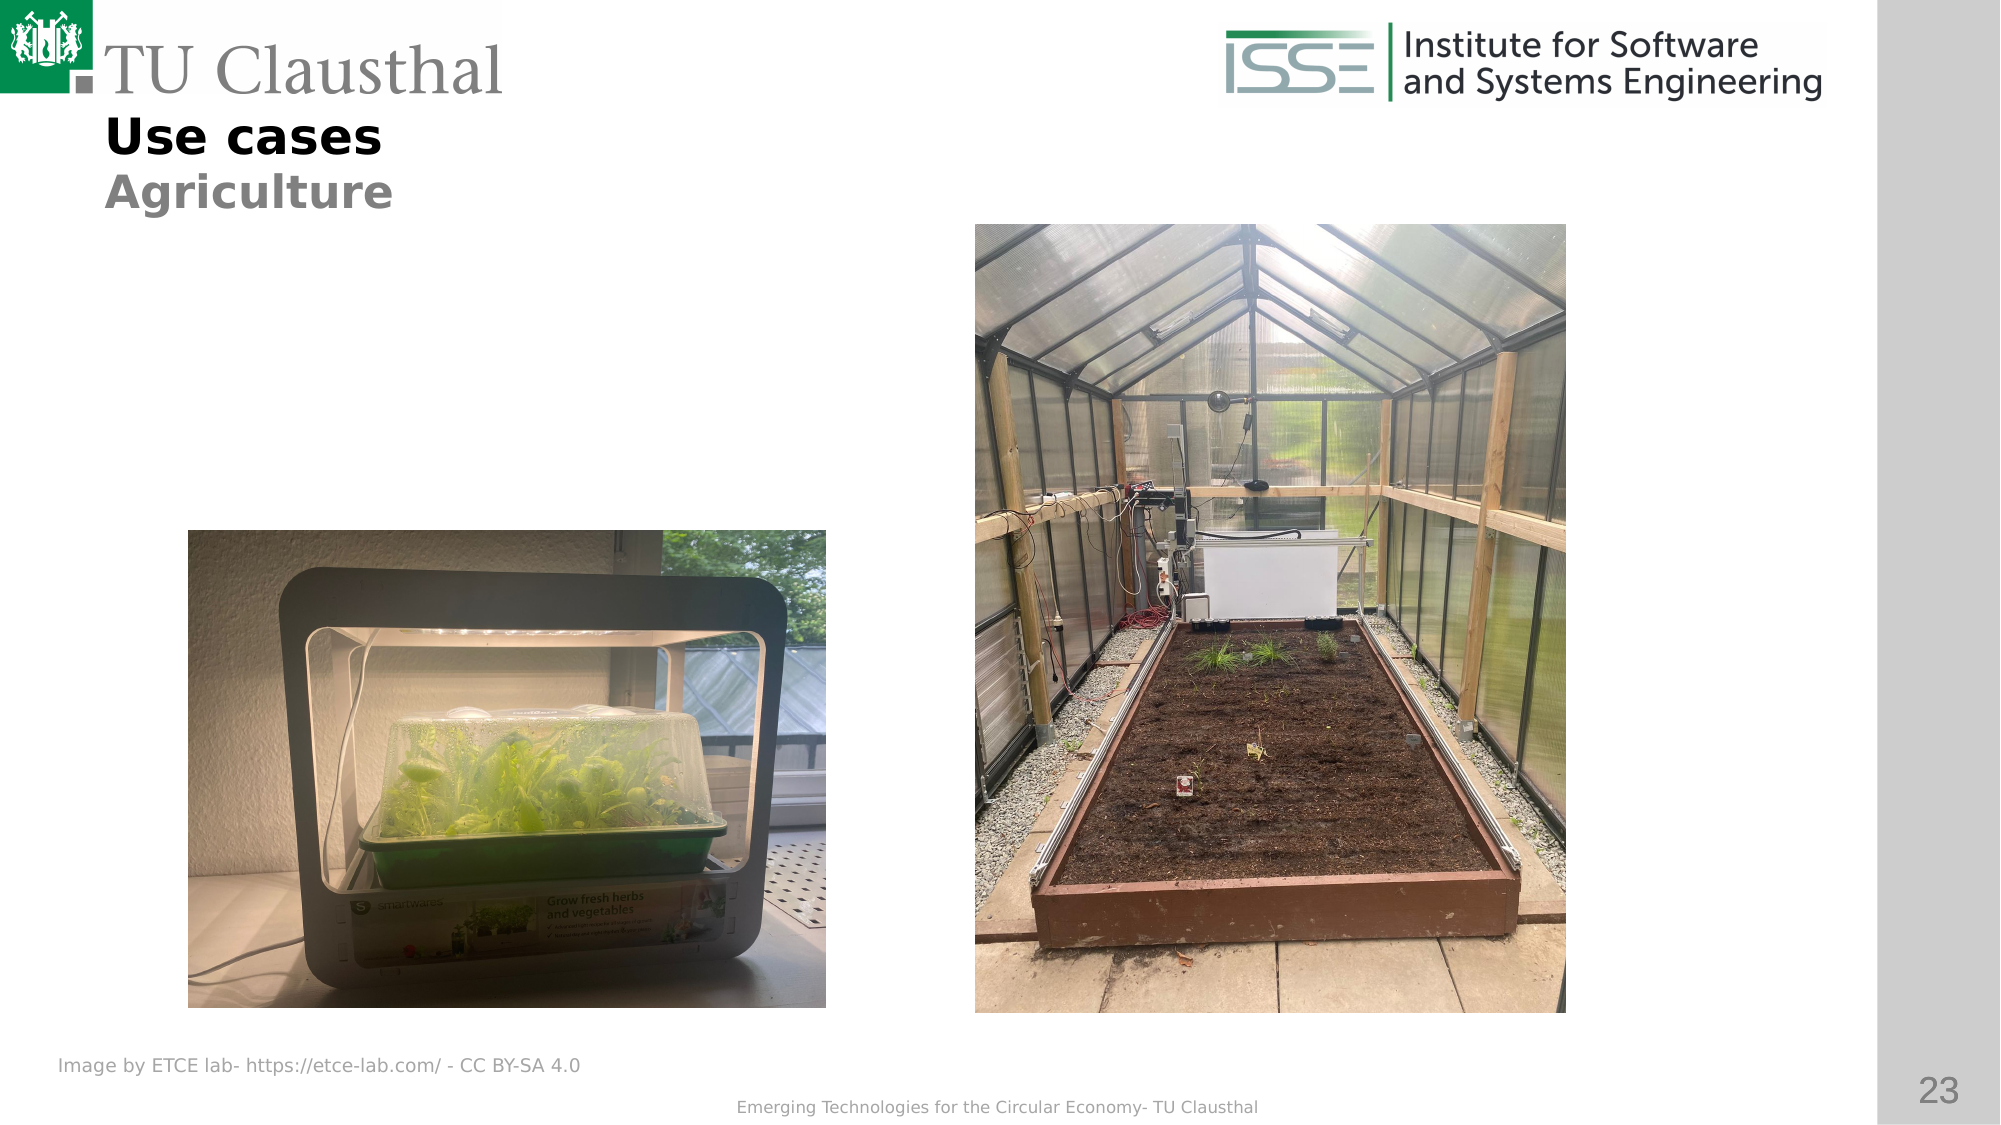

# Use cases Agriculture
Image by ETCE lab- https://etce-lab.com/ - CC BY-SA 4.0